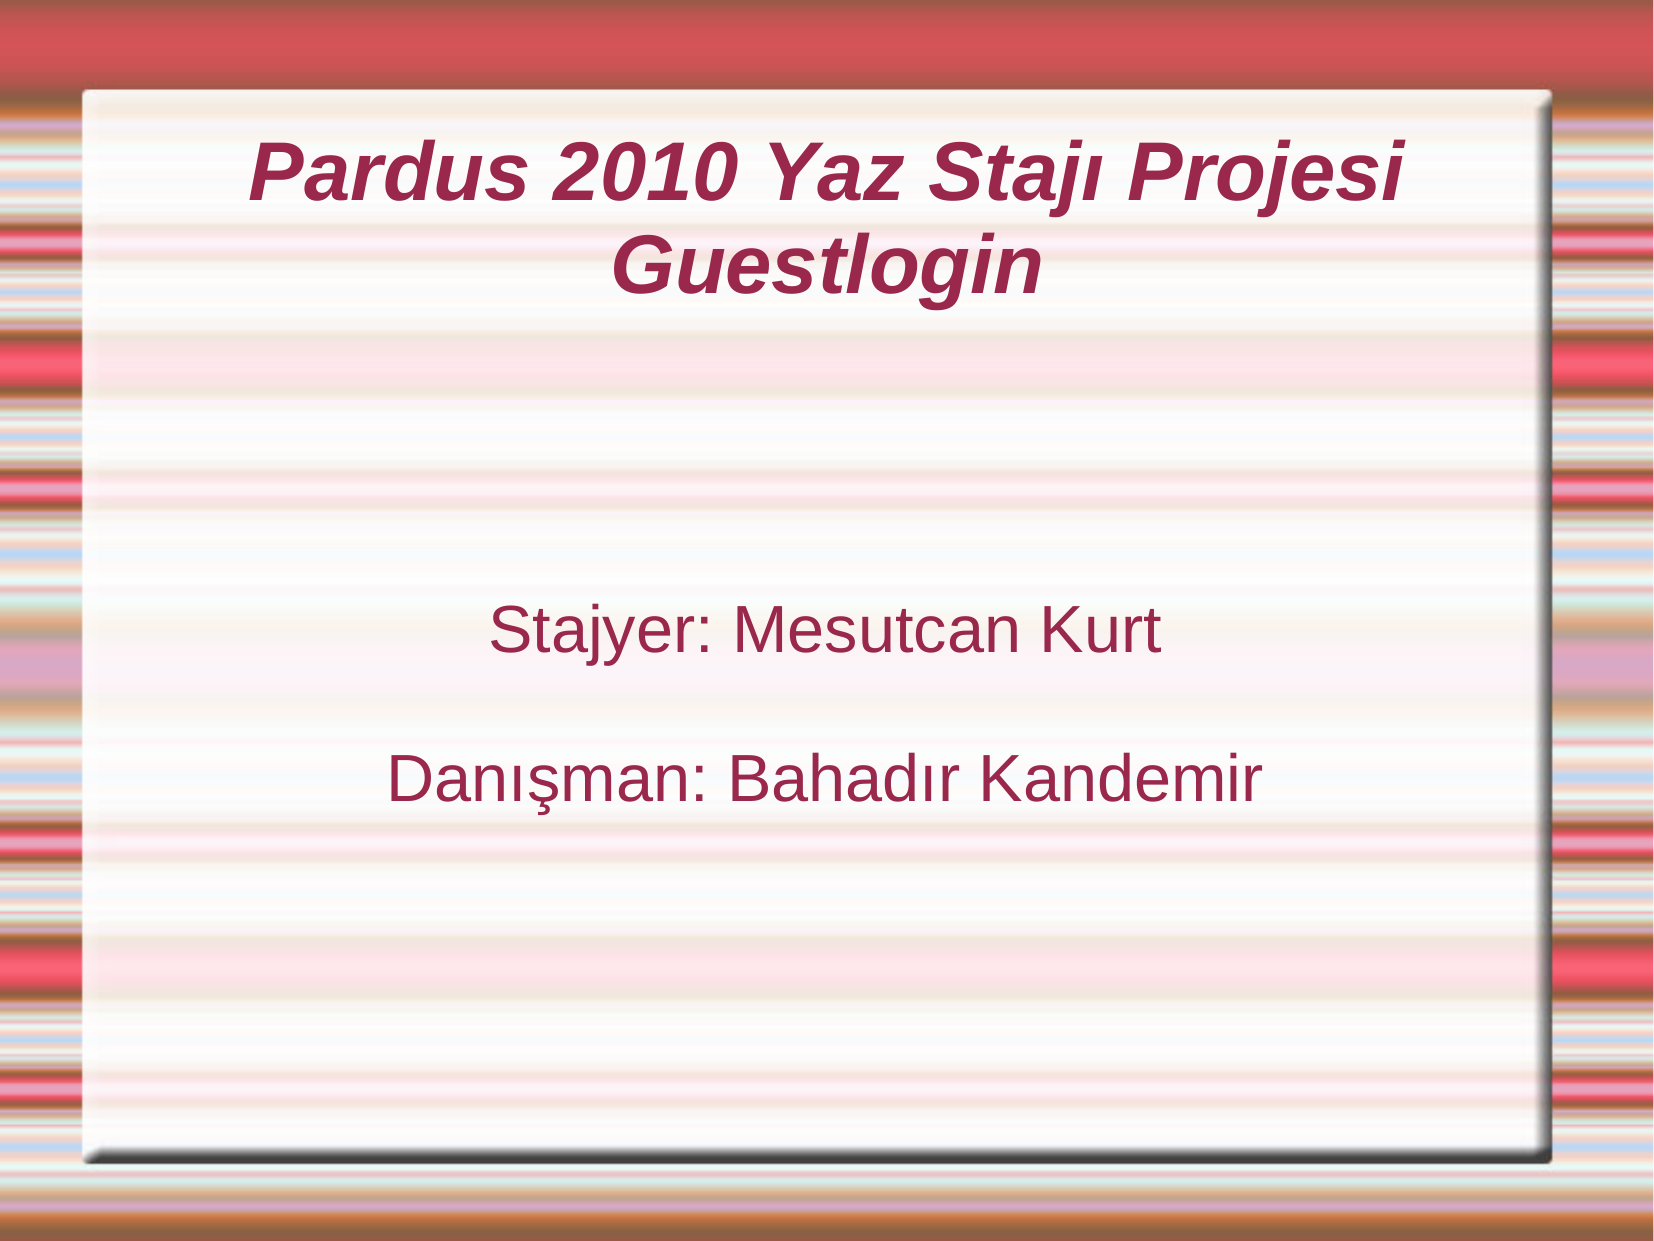

# Pardus 2010 Yaz Stajı Projesi Guestlogin
Stajyer: Mesutcan Kurt
Danışman: Bahadır Kandemir